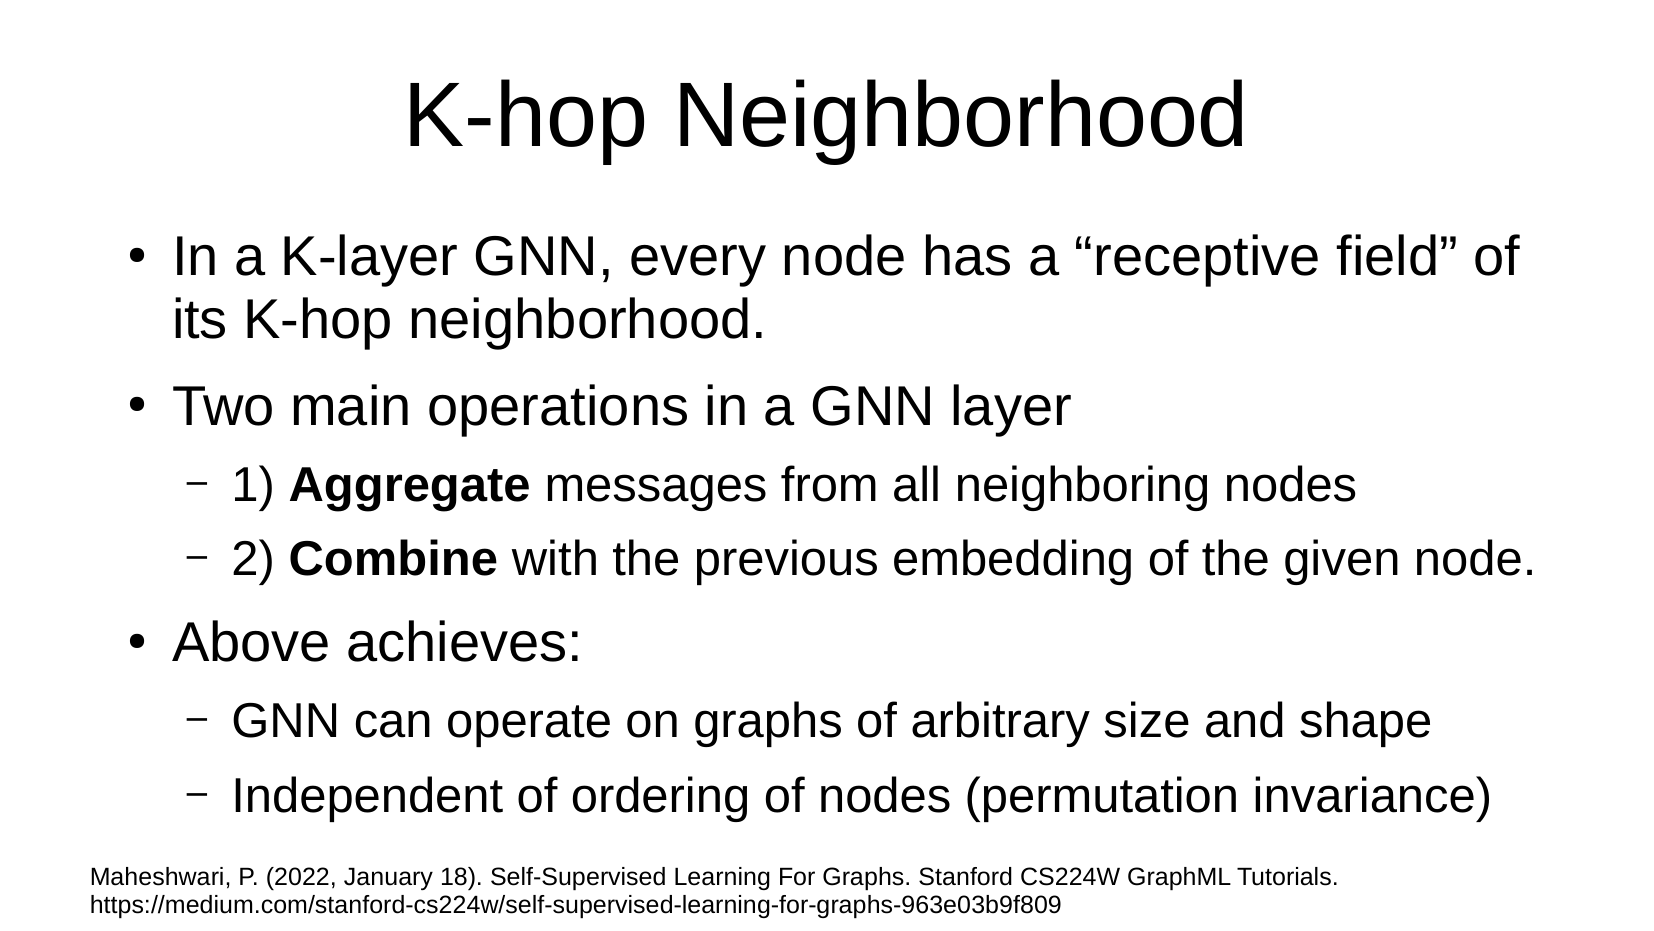

# K-hop Neighborhood
In a K-layer GNN, every node has a “receptive field” of its K-hop neighborhood.
Two main operations in a GNN layer
1) Aggregate messages from all neighboring nodes
2) Combine with the previous embedding of the given node.
Above achieves:
GNN can operate on graphs of arbitrary size and shape
Independent of ordering of nodes (permutation invariance)
Maheshwari, P. (2022, January 18). Self-Supervised Learning For Graphs. Stanford CS224W GraphML Tutorials. https://medium.com/stanford-cs224w/self-supervised-learning-for-graphs-963e03b9f809